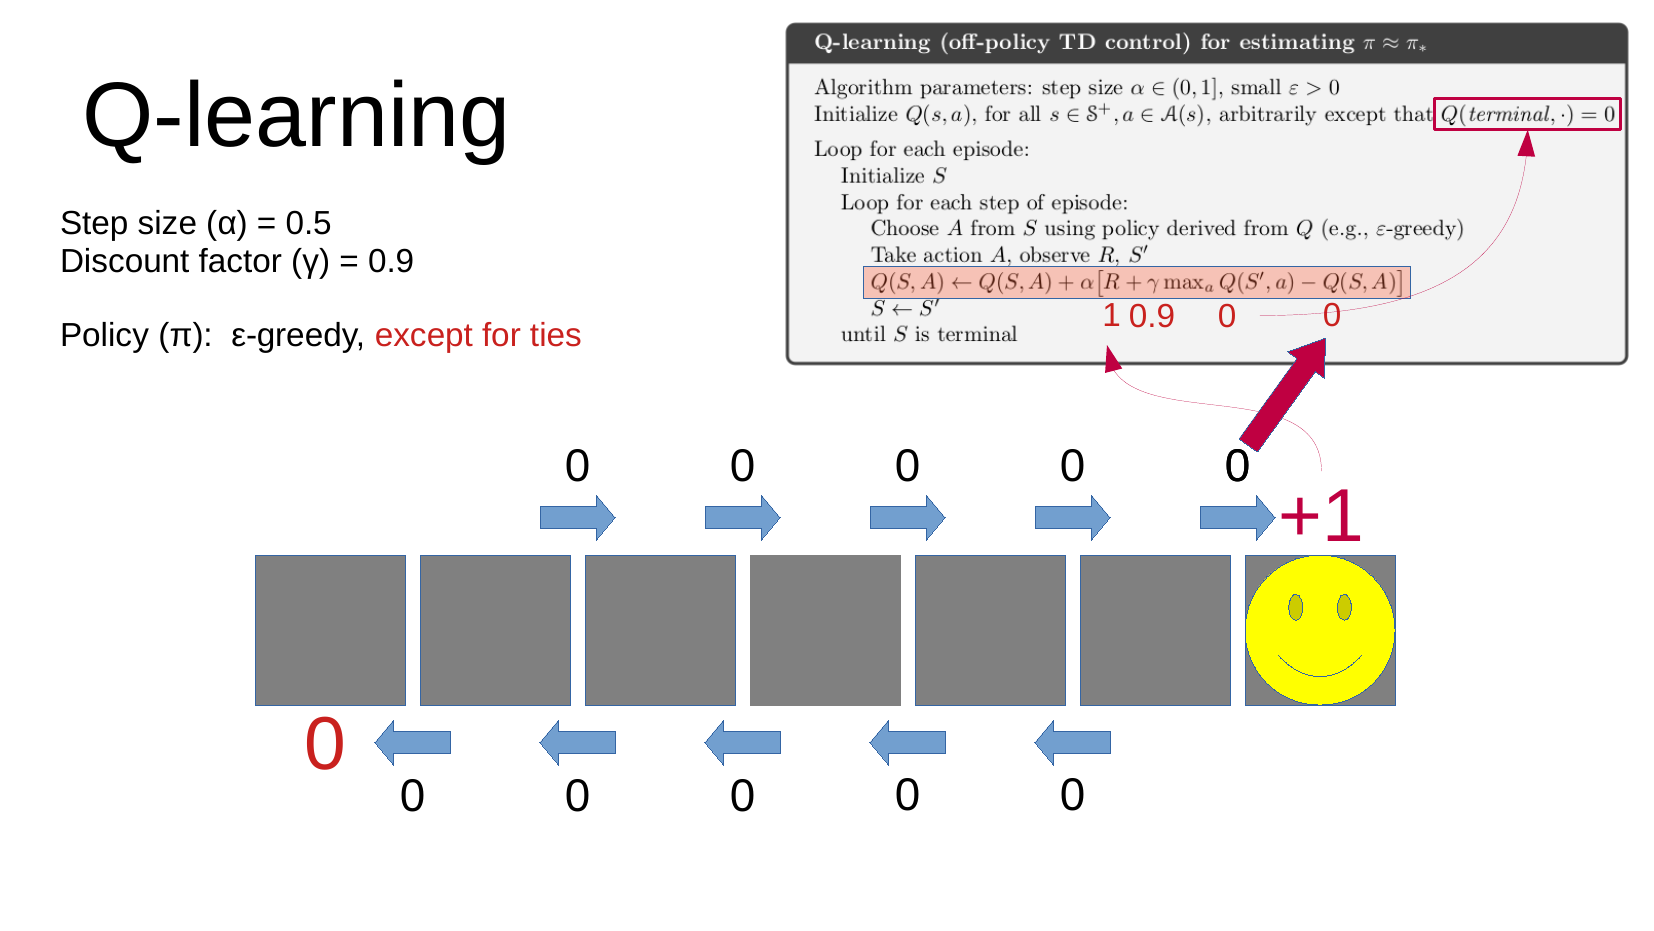

# Q-learning
Step size (α) = 0.5
Discount factor (γ) = 0.9
Policy (π): ε-greedy, except for ties
 1
 0
 0.9
 0
0
0
0
0
0
0
+1
0
0
0
0
0
0